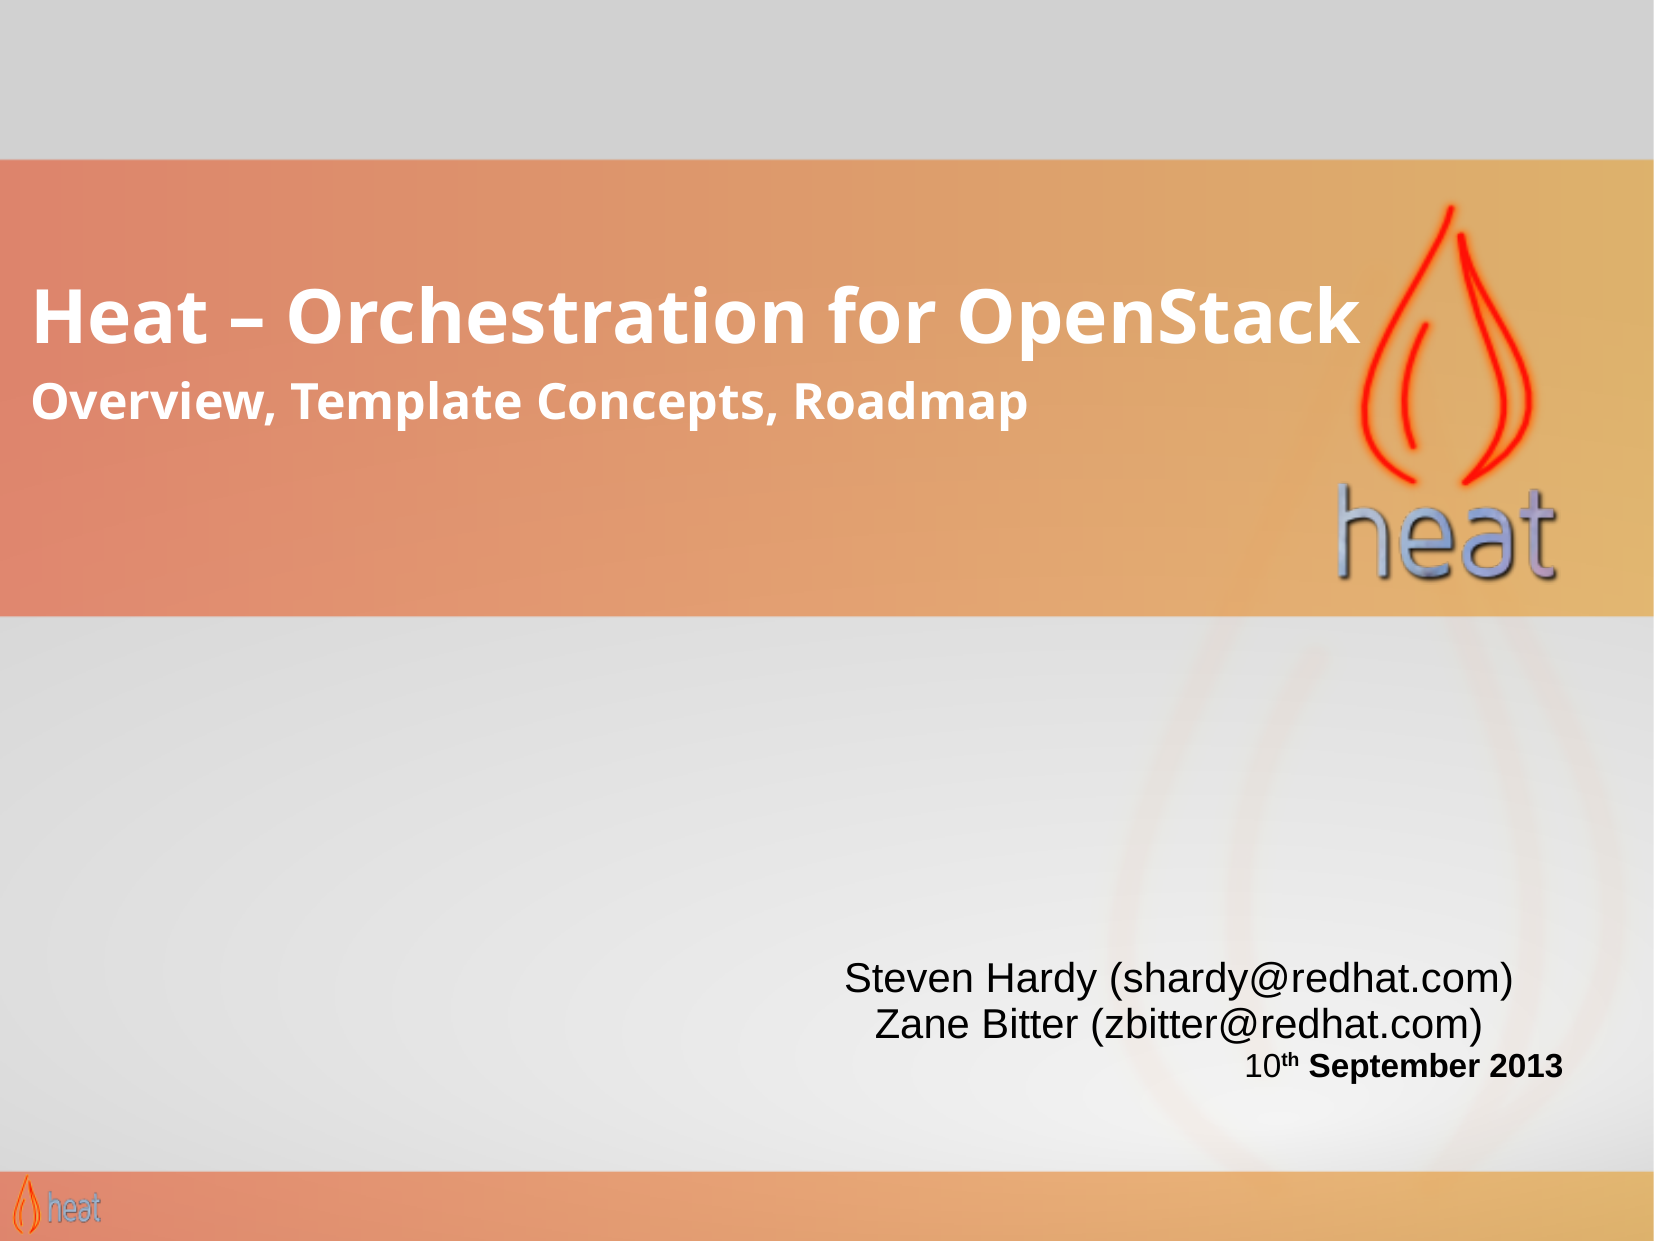

Heat – Orchestration for OpenStack
Overview, Template Concepts, Roadmap
# Steven Hardy (shardy@redhat.com)
Zane Bitter (zbitter@redhat.com)
						10th September 2013